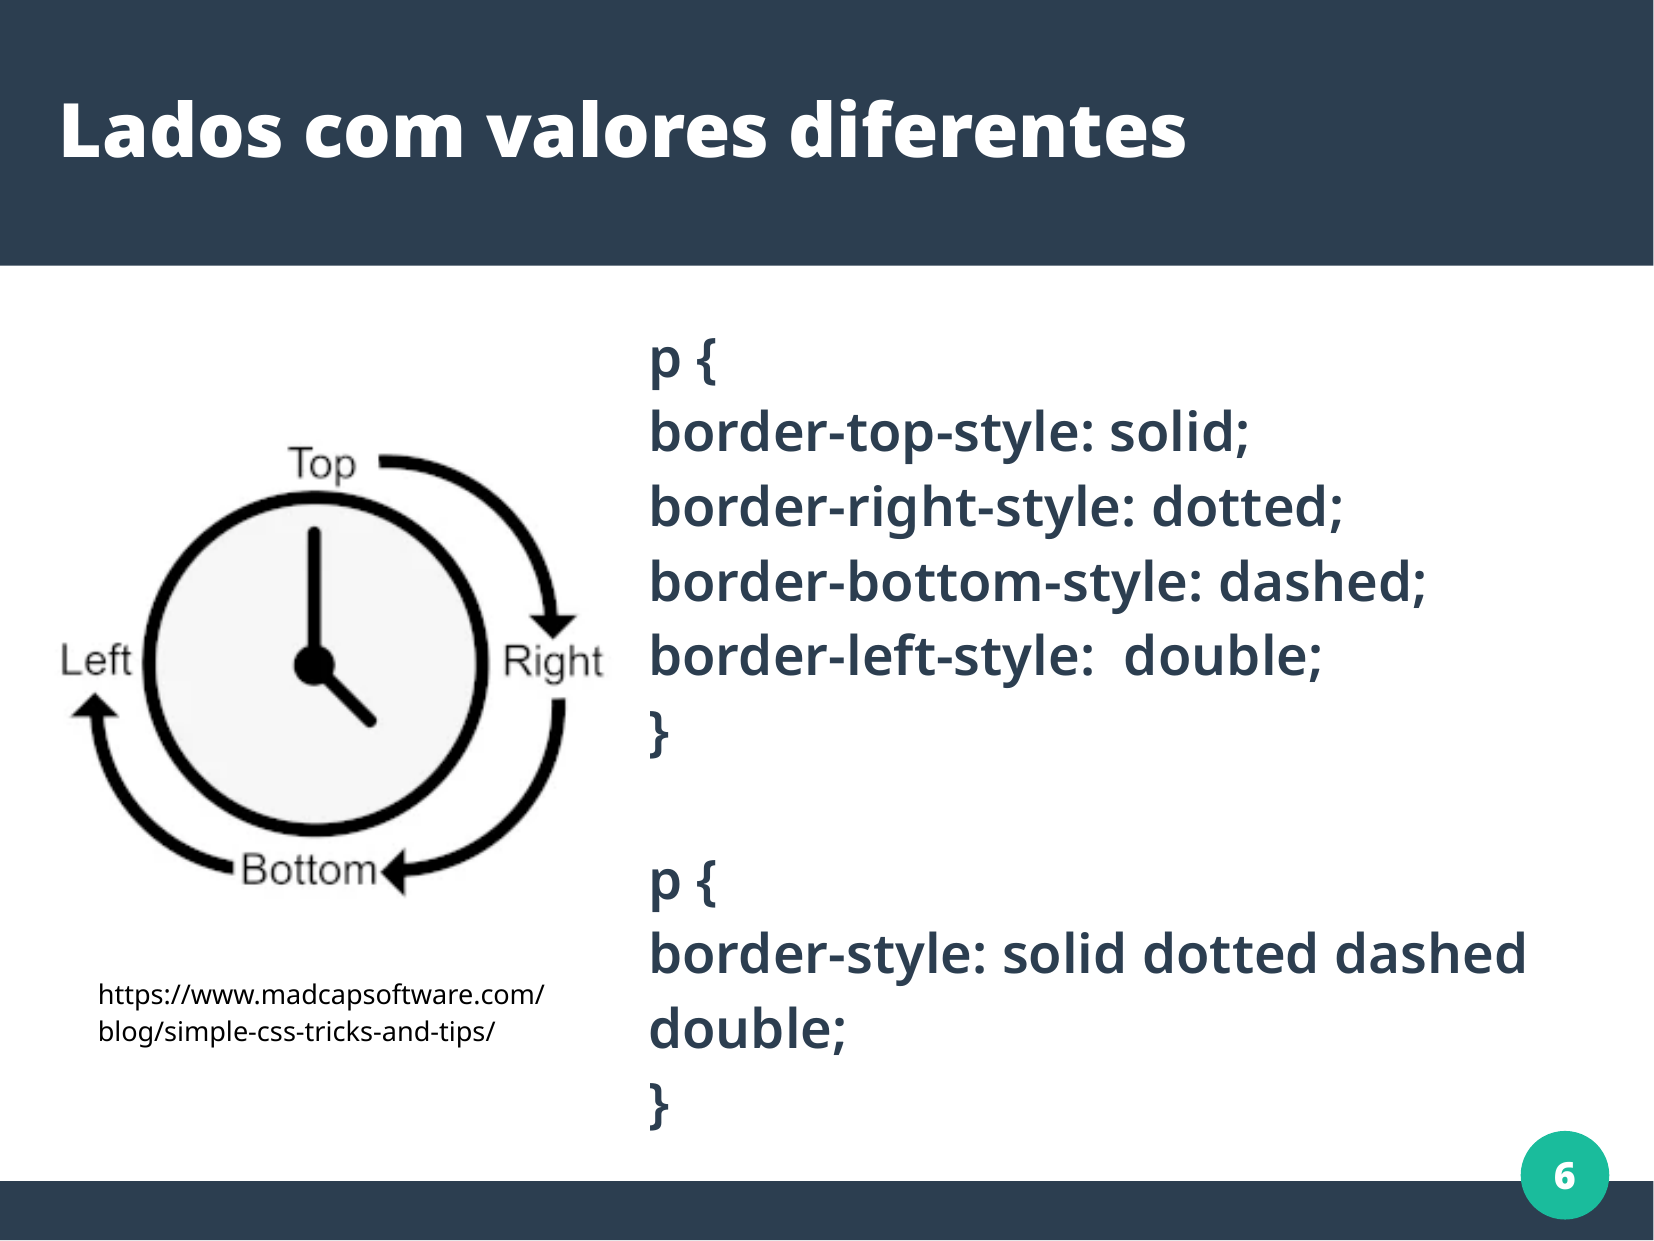

# Lados com valores diferentes
p {
border-top-style: solid;
border-right-style: dotted;
border-bottom-style: dashed;
border-left-style: double;
}
p {
border-style: solid dotted dashed double;
}
https://www.madcapsoftware.com/blog/simple-css-tricks-and-tips/
6